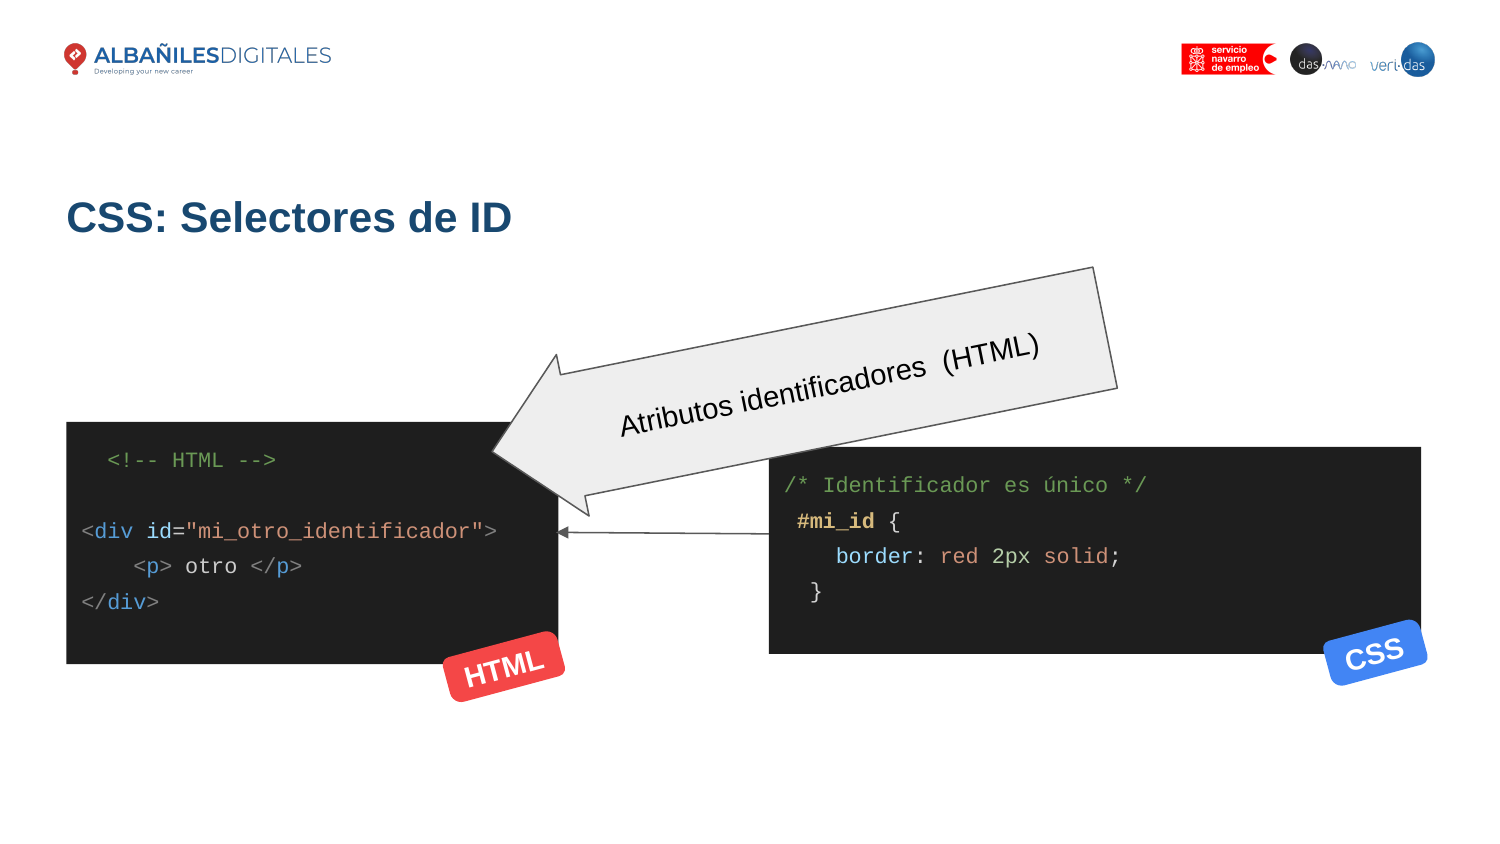

CSS: Selectores de ID
Atributos identificadores (HTML)
 <!-- HTML -->
<div id="mi_otro_identificador">
 <p> otro </p>
</div>
/* Identificador es único */
 #mi_id {
 border: red 2px solid;
 }
CSS
HTML